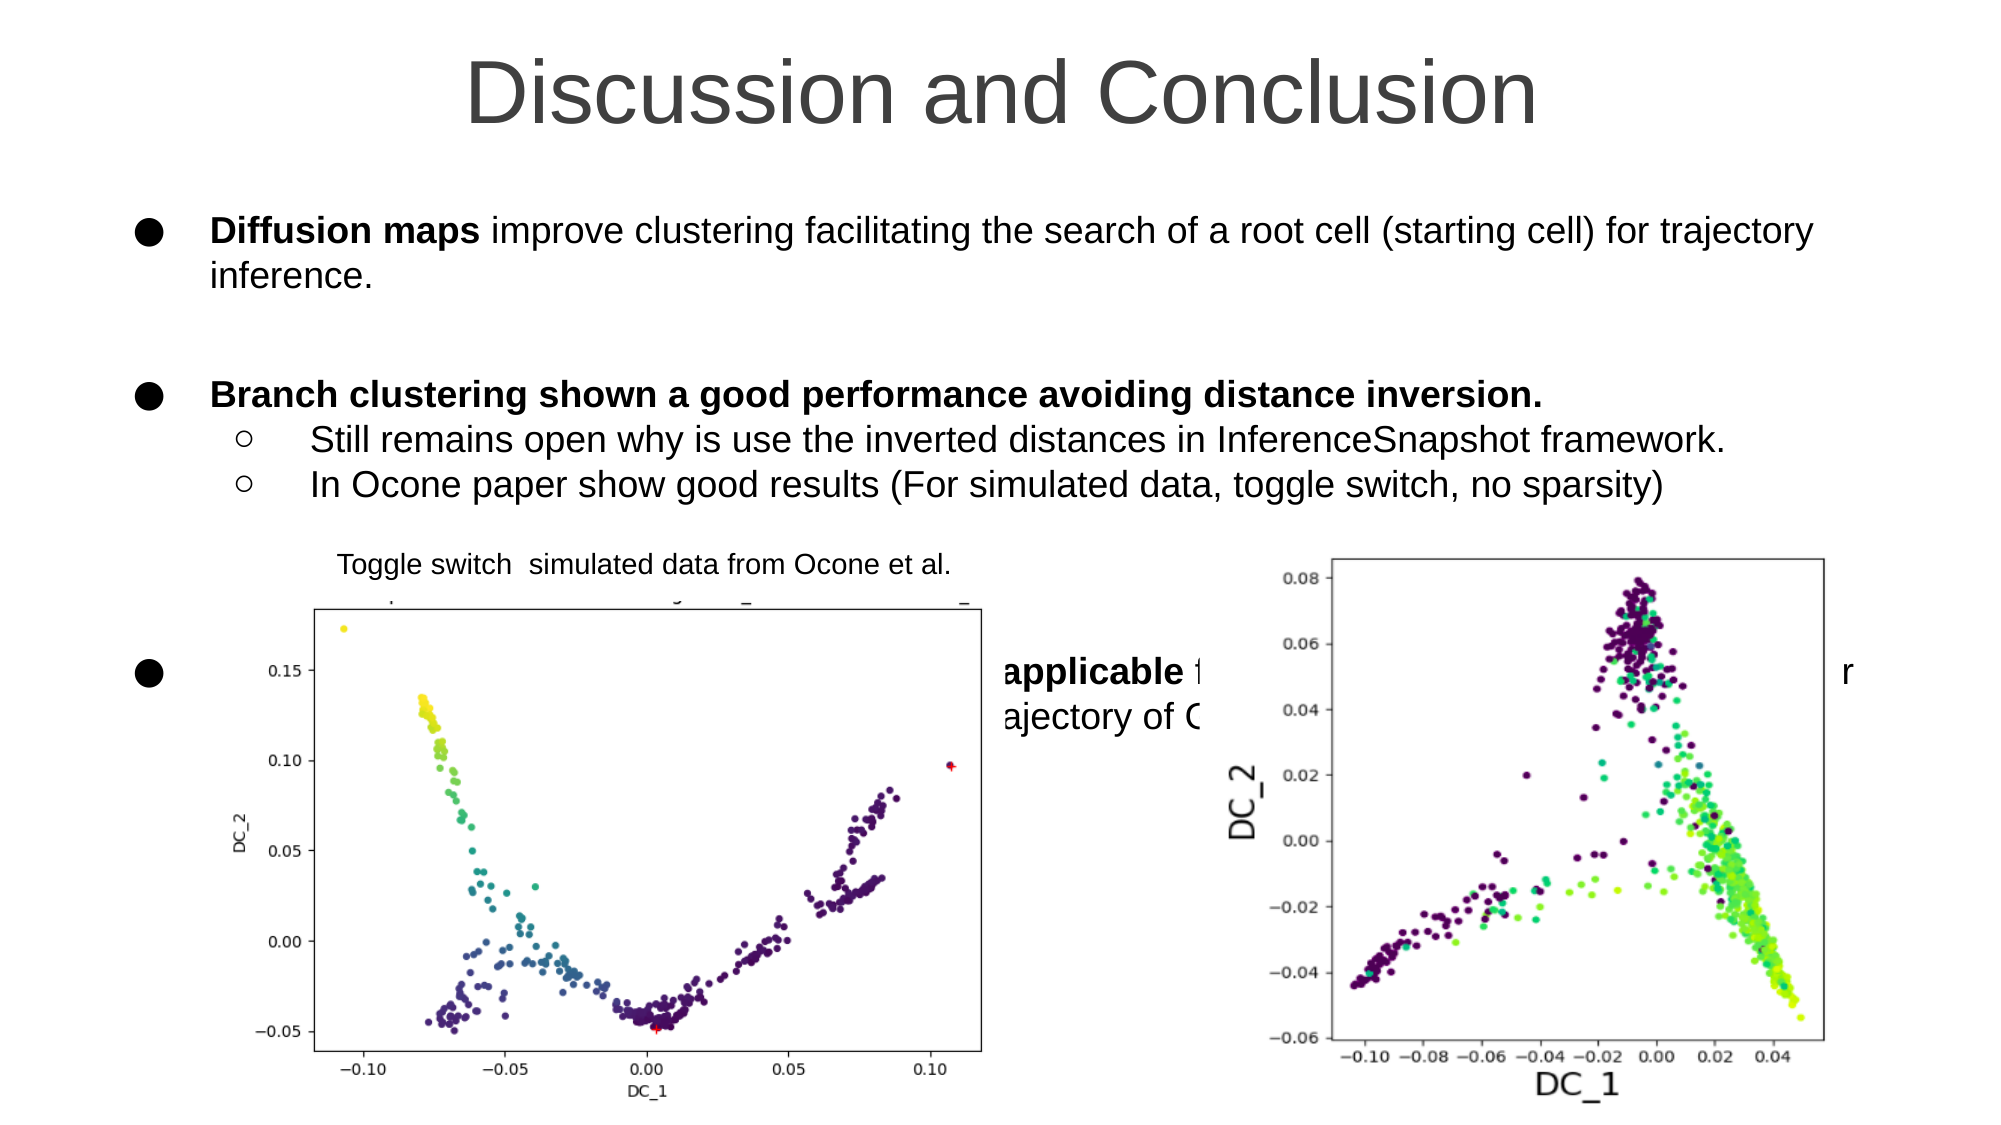

Discussion and Conclusion
Diffusion maps improve clustering facilitating the search of a root cell (starting cell) for trajectory inference.
Branch clustering shown a good performance avoiding distance inversion.
Still remains open why is use the inverted distances in InferenceSnapshot framework.
In Ocone paper show good results (For simulated data, toggle switch, no sparsity)
Toggle switch simulated data from Ocone et al.
Time ordering using Wanderlust algorithm not applicable for Milpied data. Not possible to recover temporal behaviour (Pseudo time series). The trajectory of GC B cells is circular.